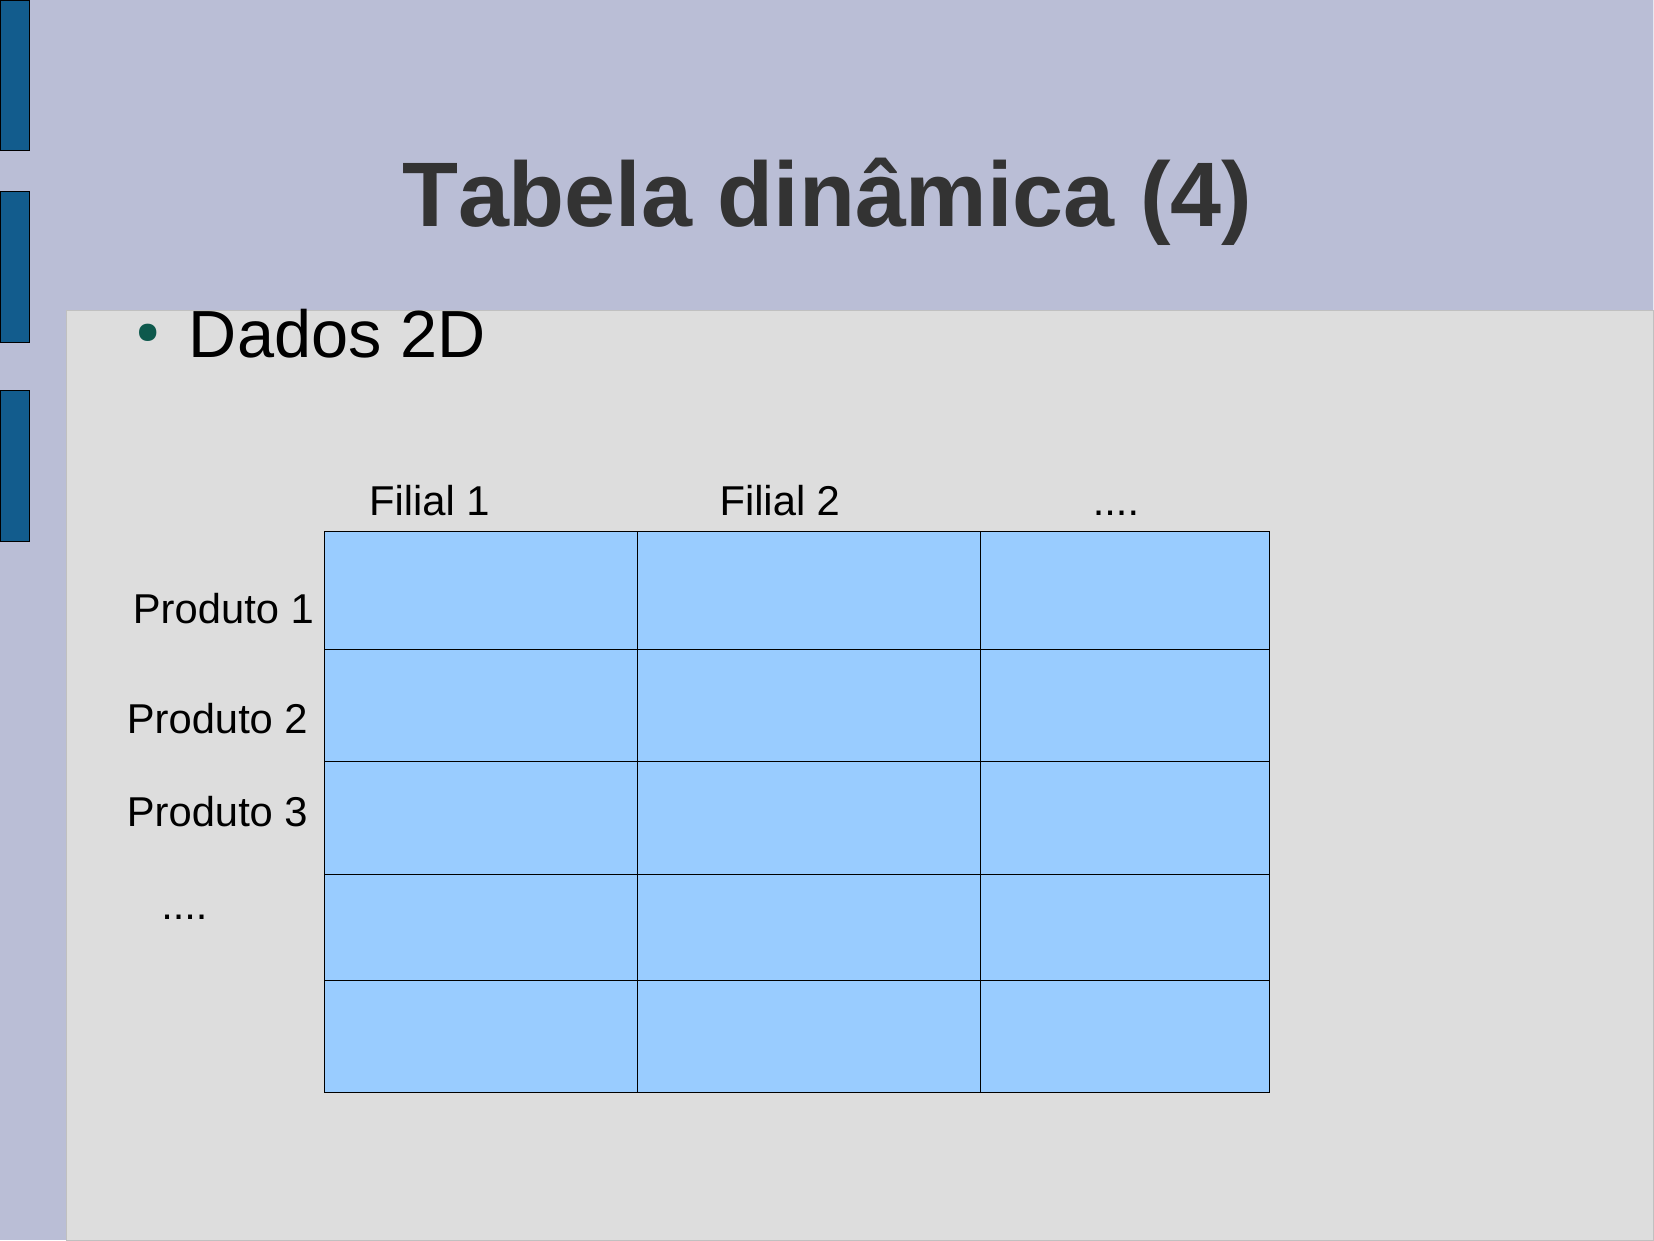

# Tabela dinâmica (4)
Dados 2D
Filial 1 Filial 2 ....
Produto 2
Produto 3
 ....
Produto 1